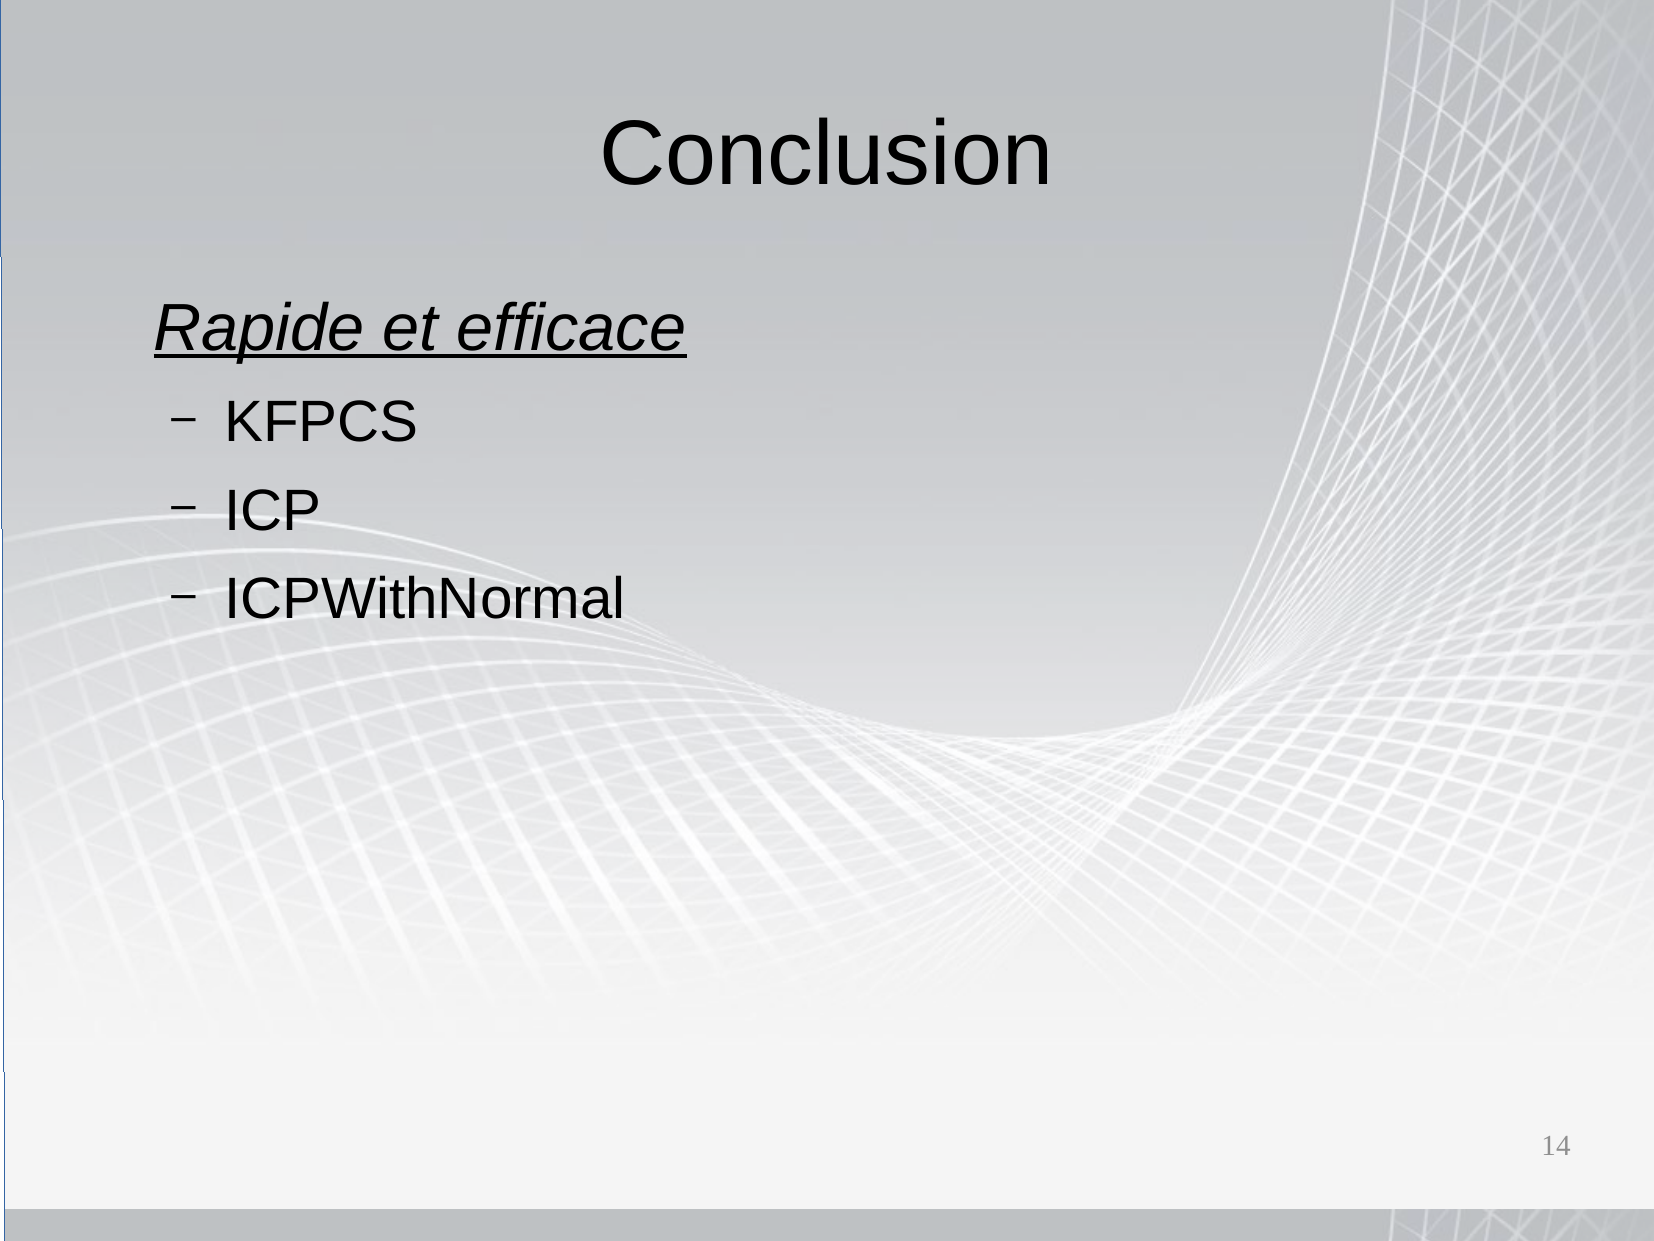

# Conclusion
Rapide et efficace
KFPCS
ICP
ICPWithNormal
14